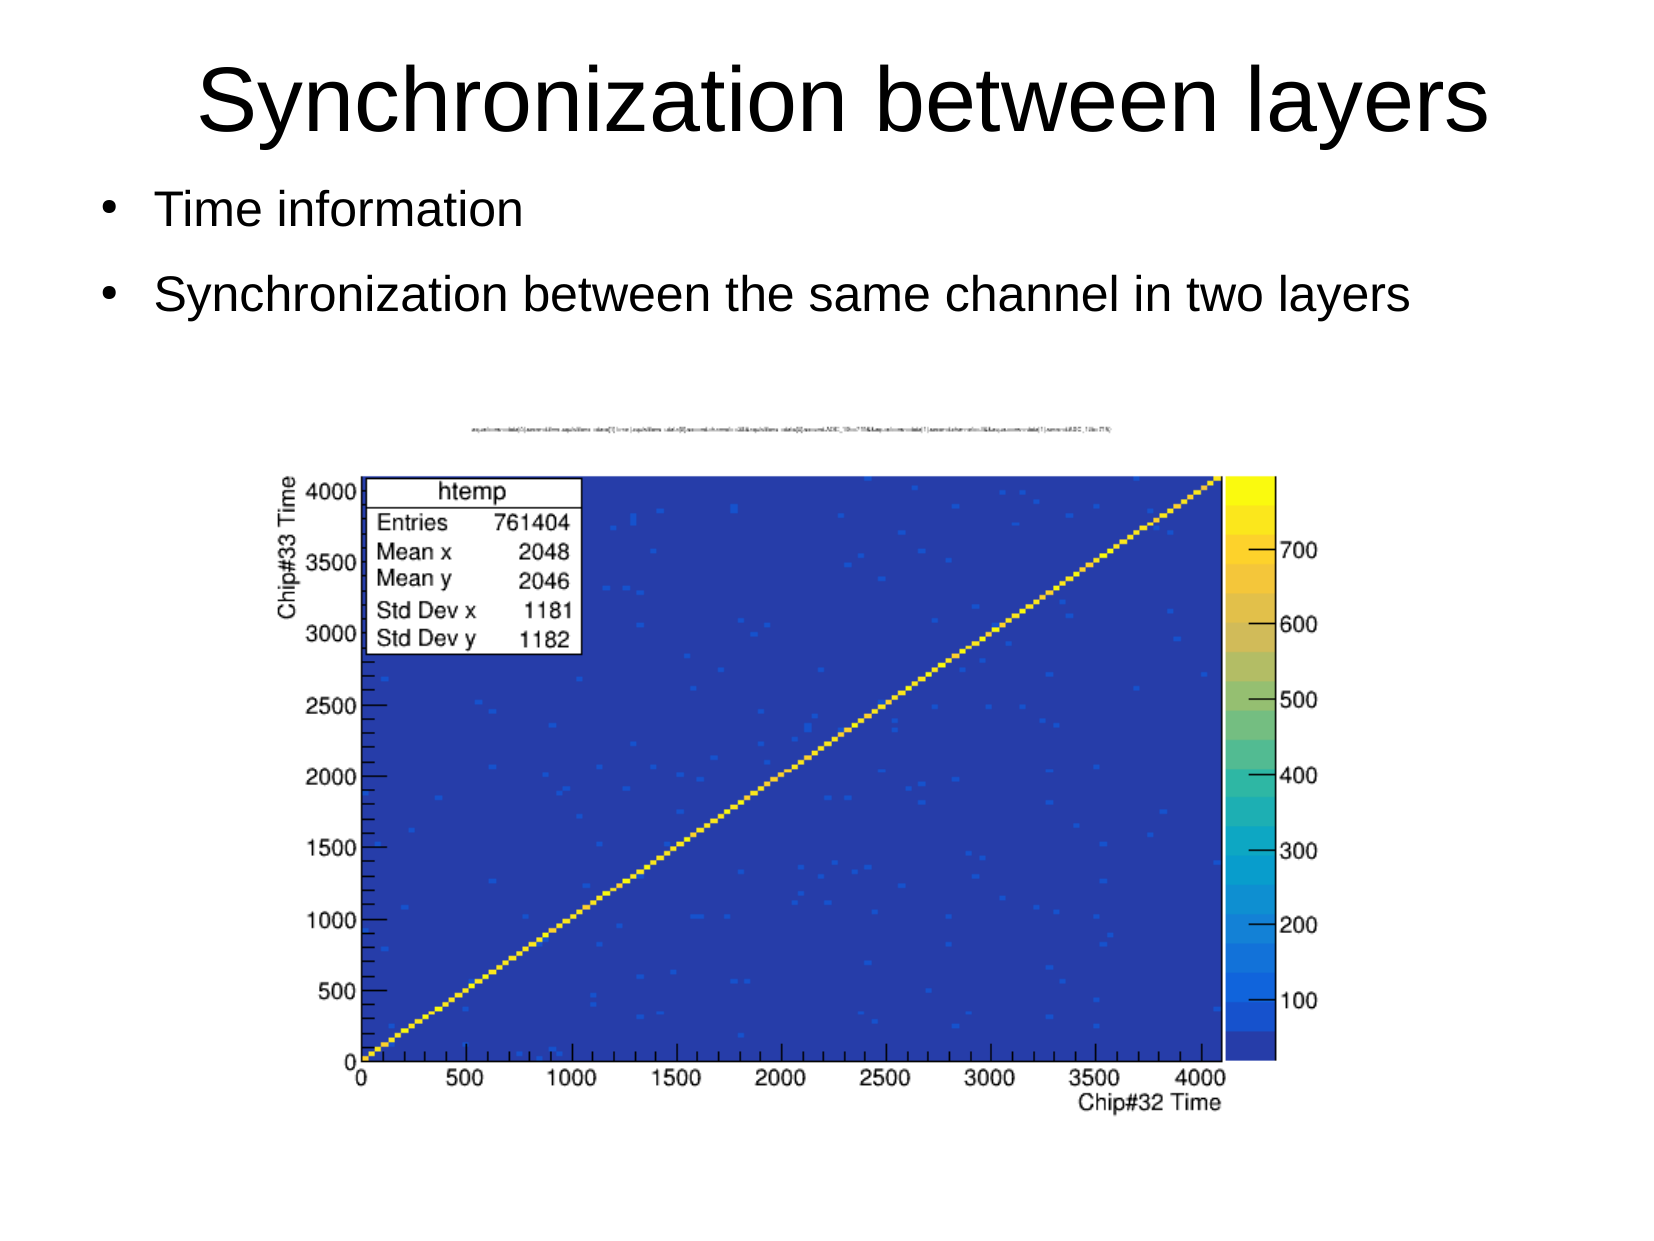

# Synchronization between layers
Time information
Synchronization between the same channel in two layers